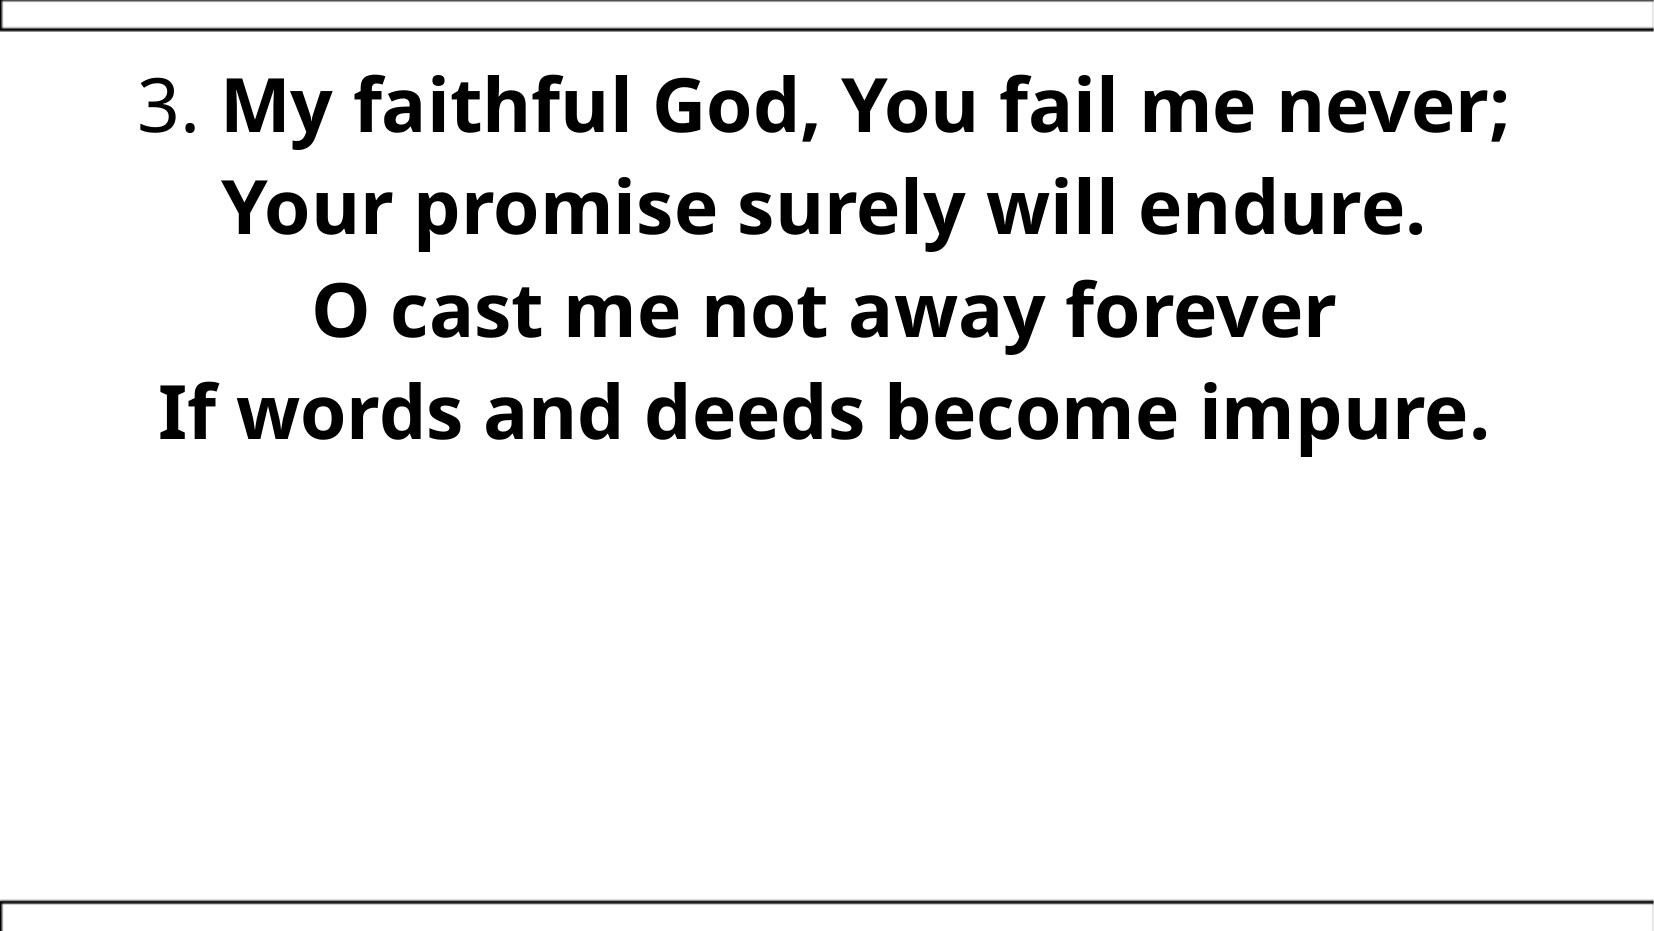

3. My faithful God, You fail me never;
Your promise surely will endure.
O cast me not away forever
If words and deeds become impure.